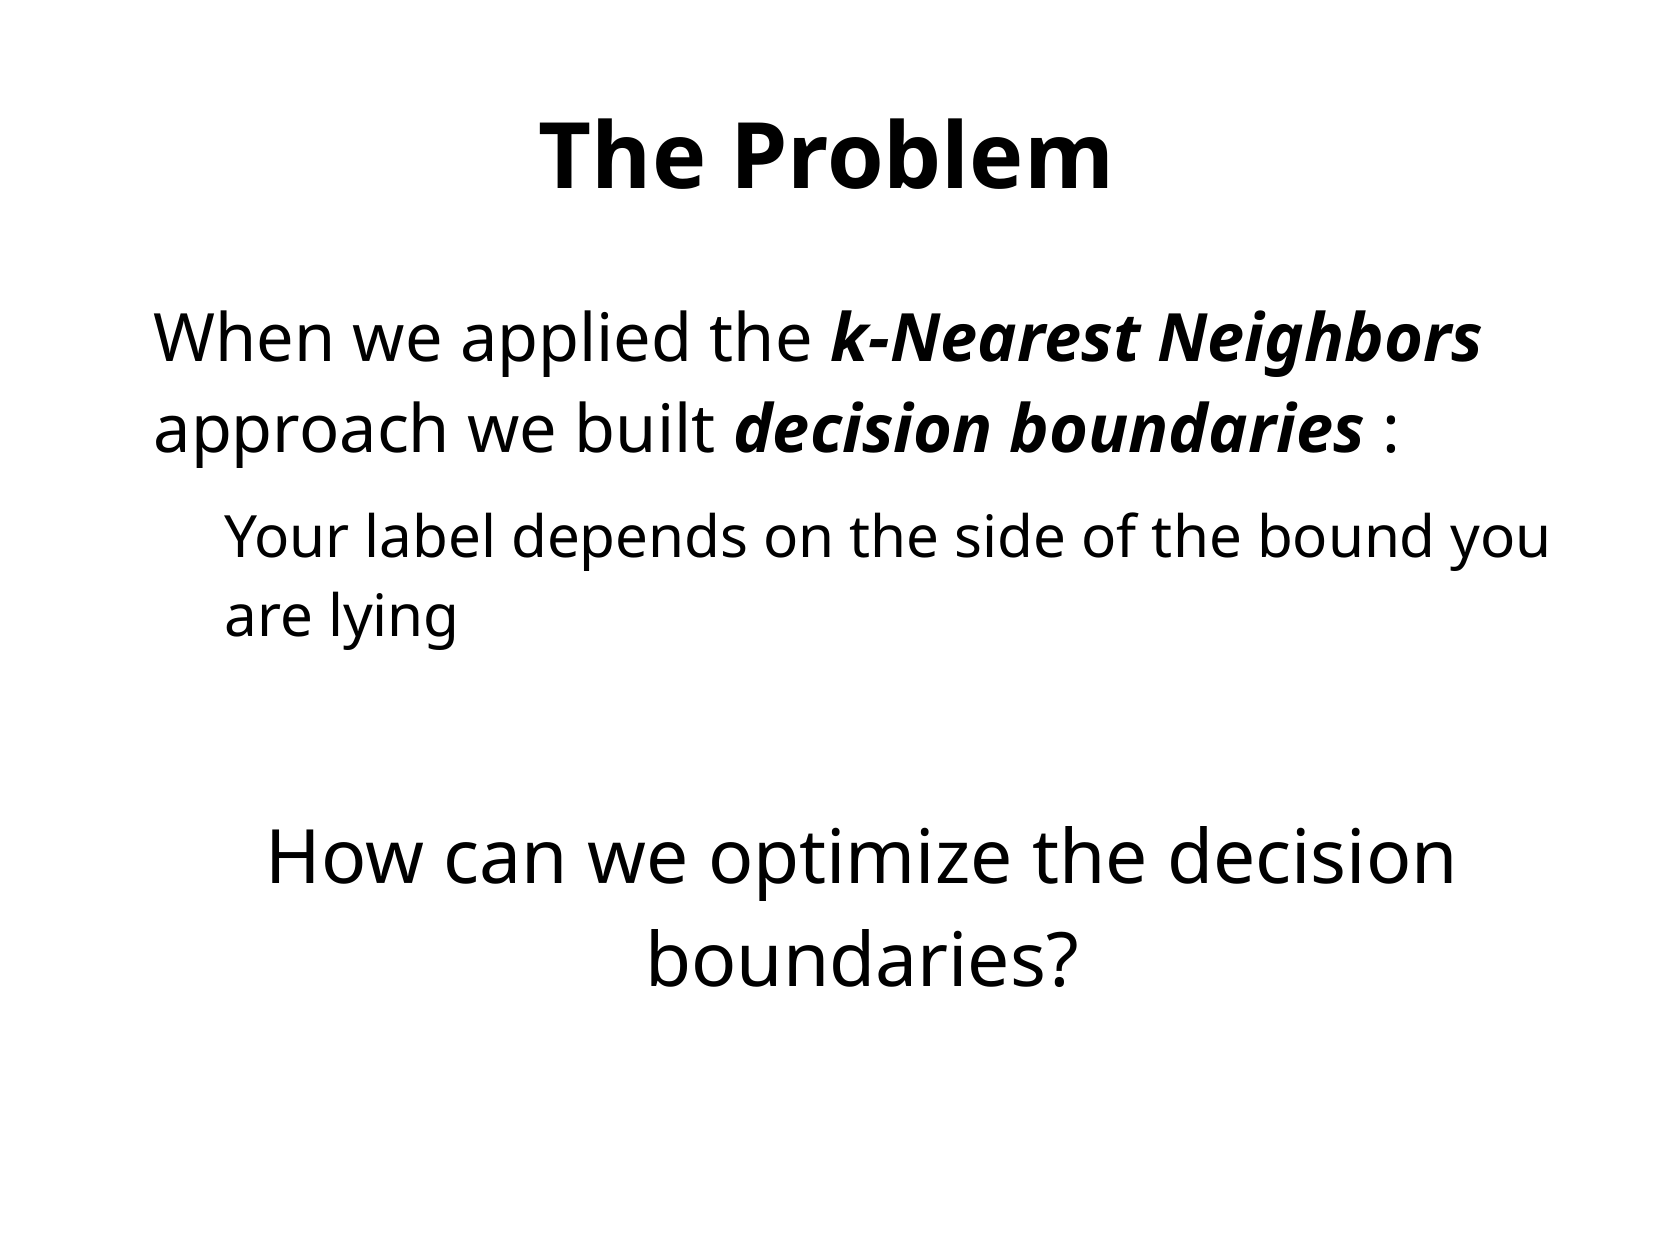

# The Problem
When we applied the k-Nearest Neighbors approach we built decision boundaries :
Your label depends on the side of the bound you are lying
How can we optimize the decision boundaries?